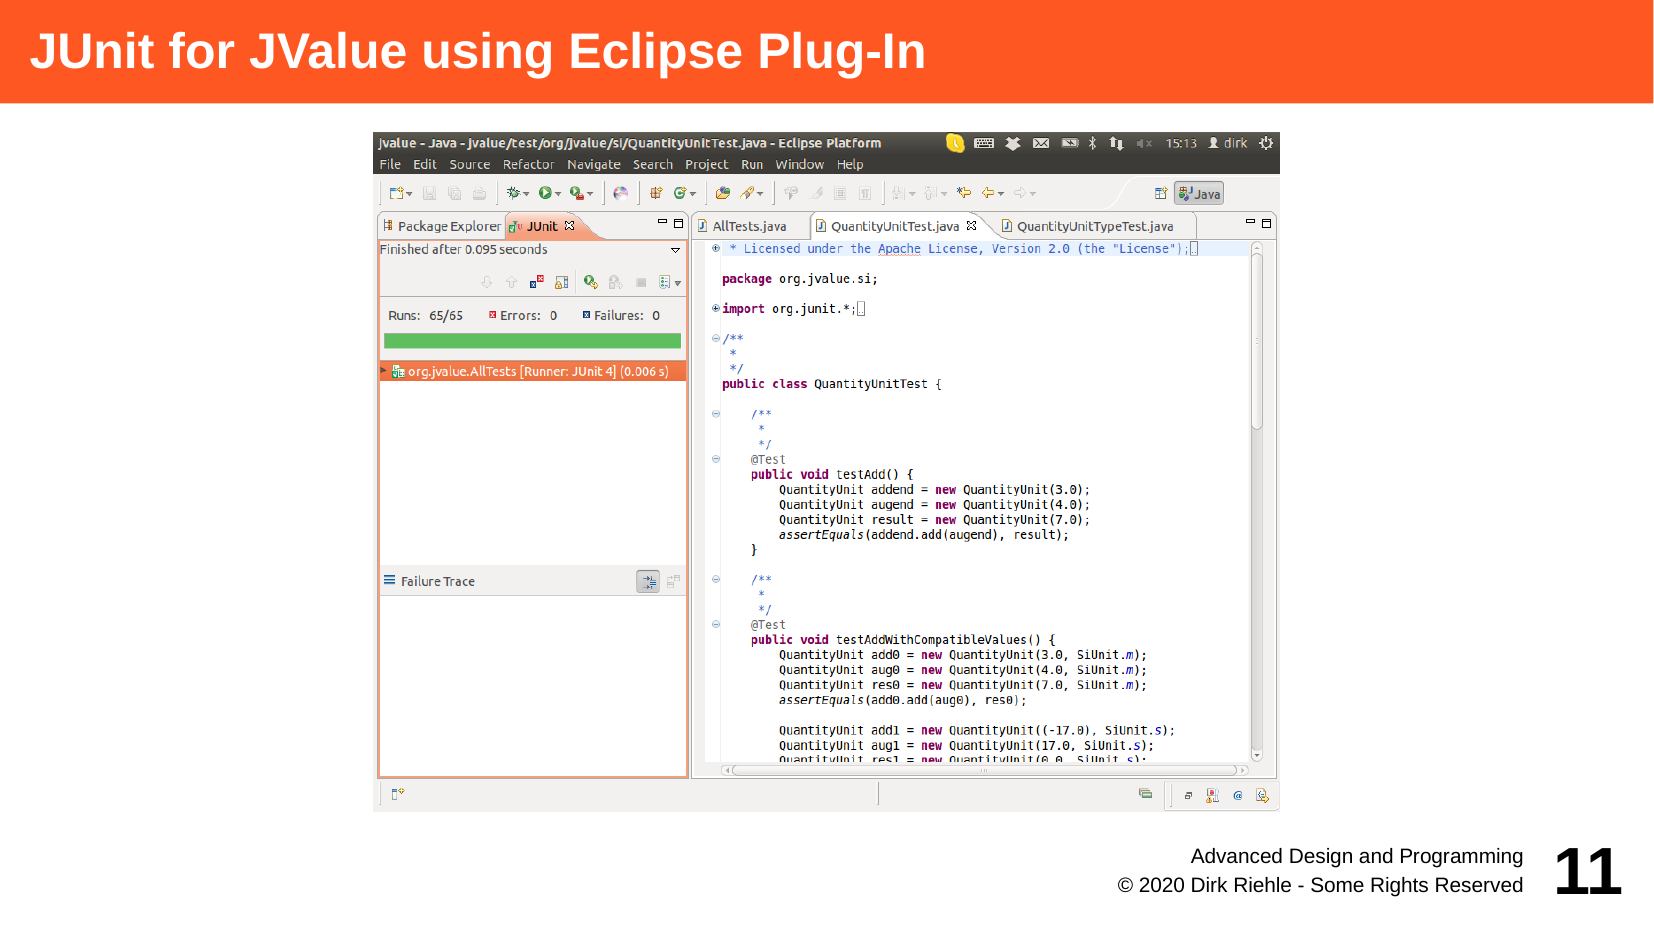

# JUnit for JValue using Eclipse Plug-In
Advanced Design and Programming
11
© 2020 Dirk Riehle - Some Rights Reserved